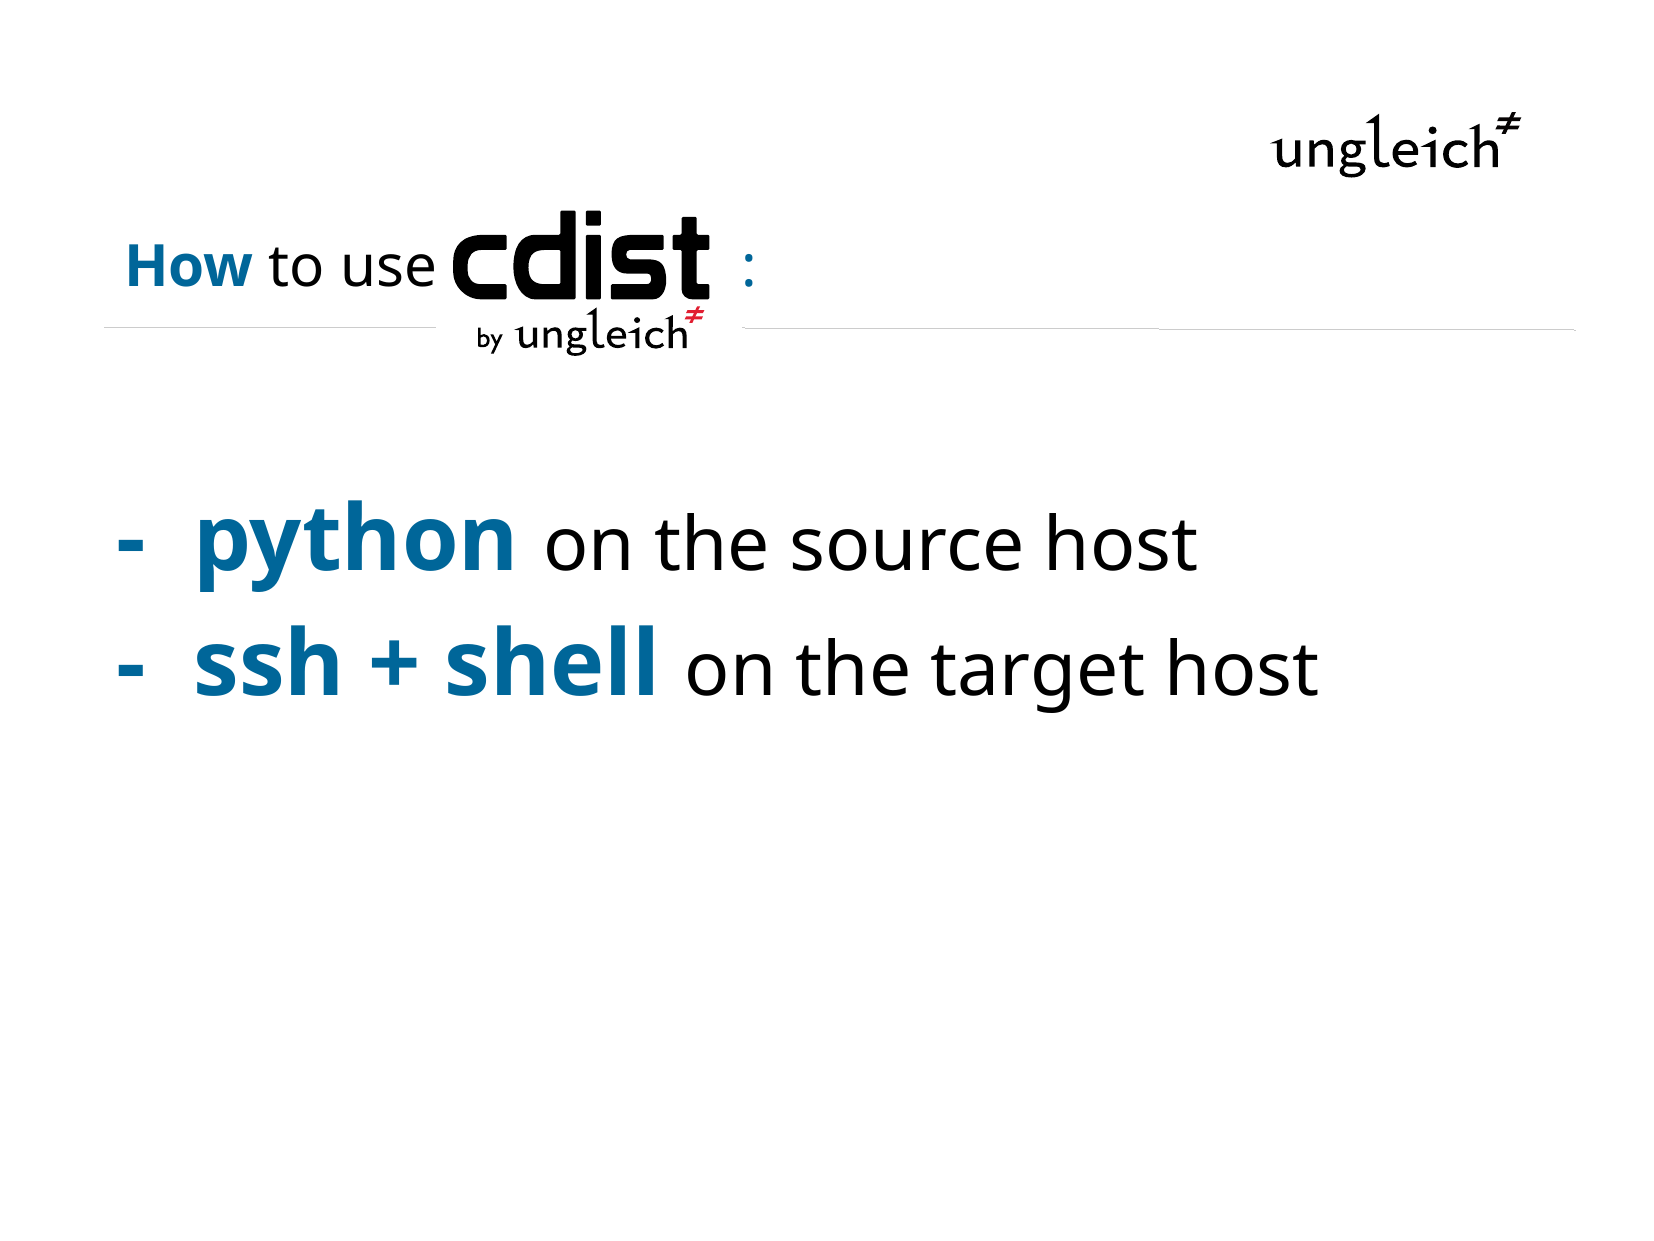

# How to use :
- python on the source host
- ssh + shell on the target host